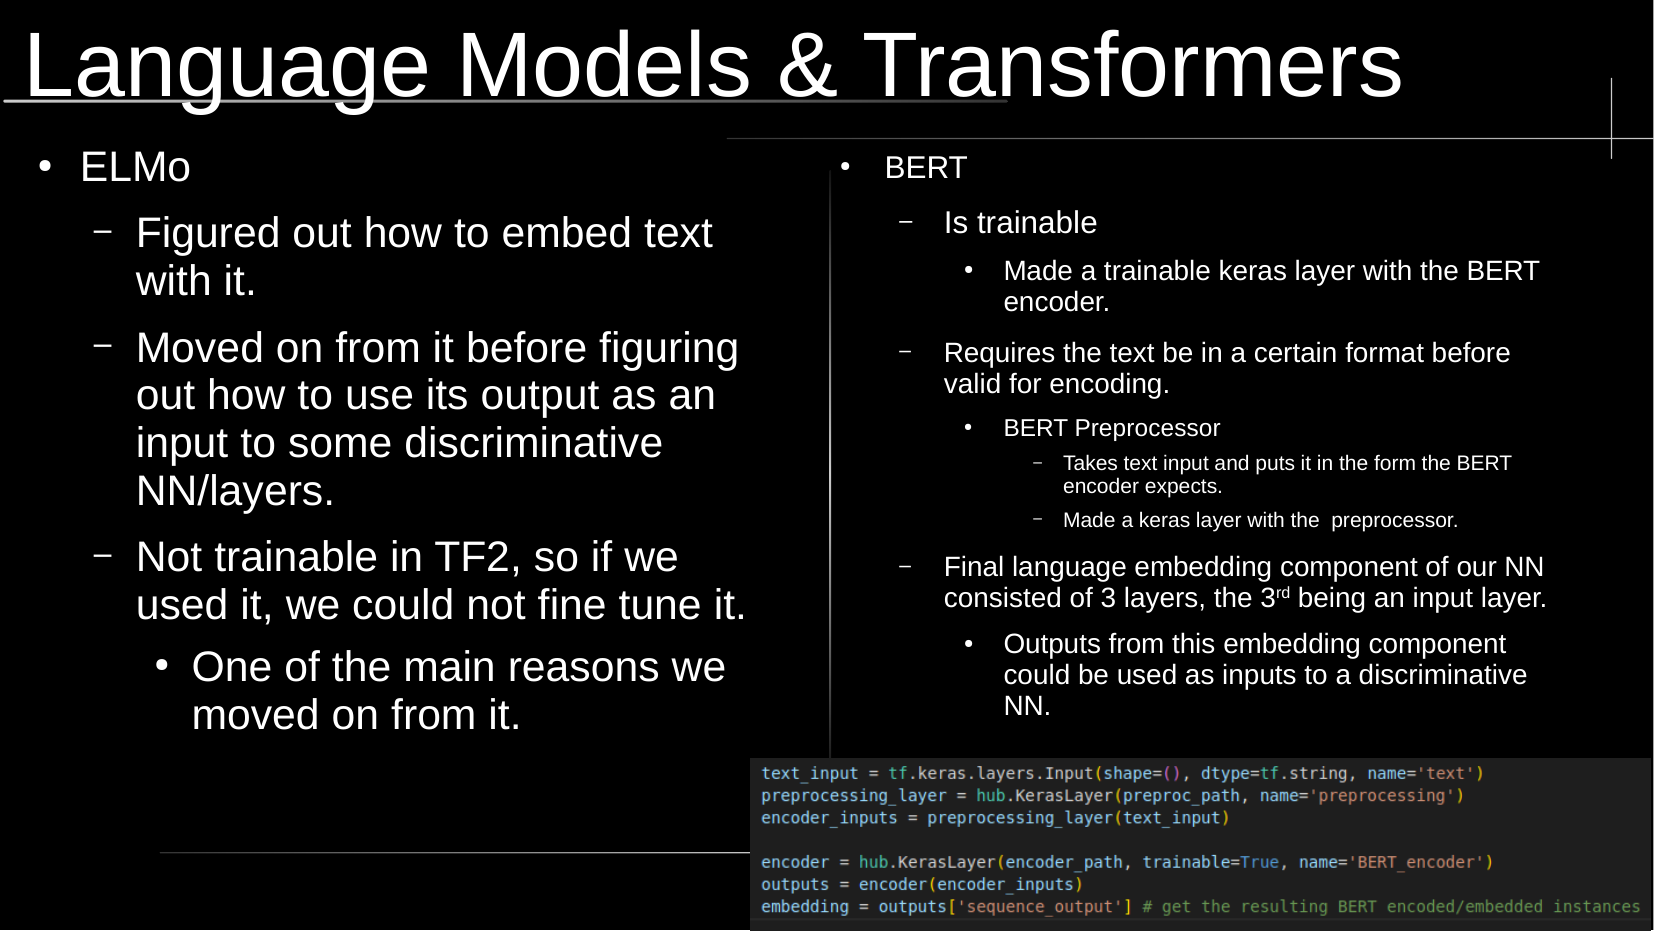

# Language Models & Transformers
ELMo
Figured out how to embed text with it.
Moved on from it before figuring out how to use its output as an input to some discriminative NN/layers.
Not trainable in TF2, so if we used it, we could not fine tune it.
One of the main reasons we moved on from it.
BERT
Is trainable
Made a trainable keras layer with the BERT encoder.
Requires the text be in a certain format before valid for encoding.
BERT Preprocessor
Takes text input and puts it in the form the BERT encoder expects.
Made a keras layer with the preprocessor.
Final language embedding component of our NN consisted of 3 layers, the 3rd being an input layer.
Outputs from this embedding component could be used as inputs to a discriminative NN.
4